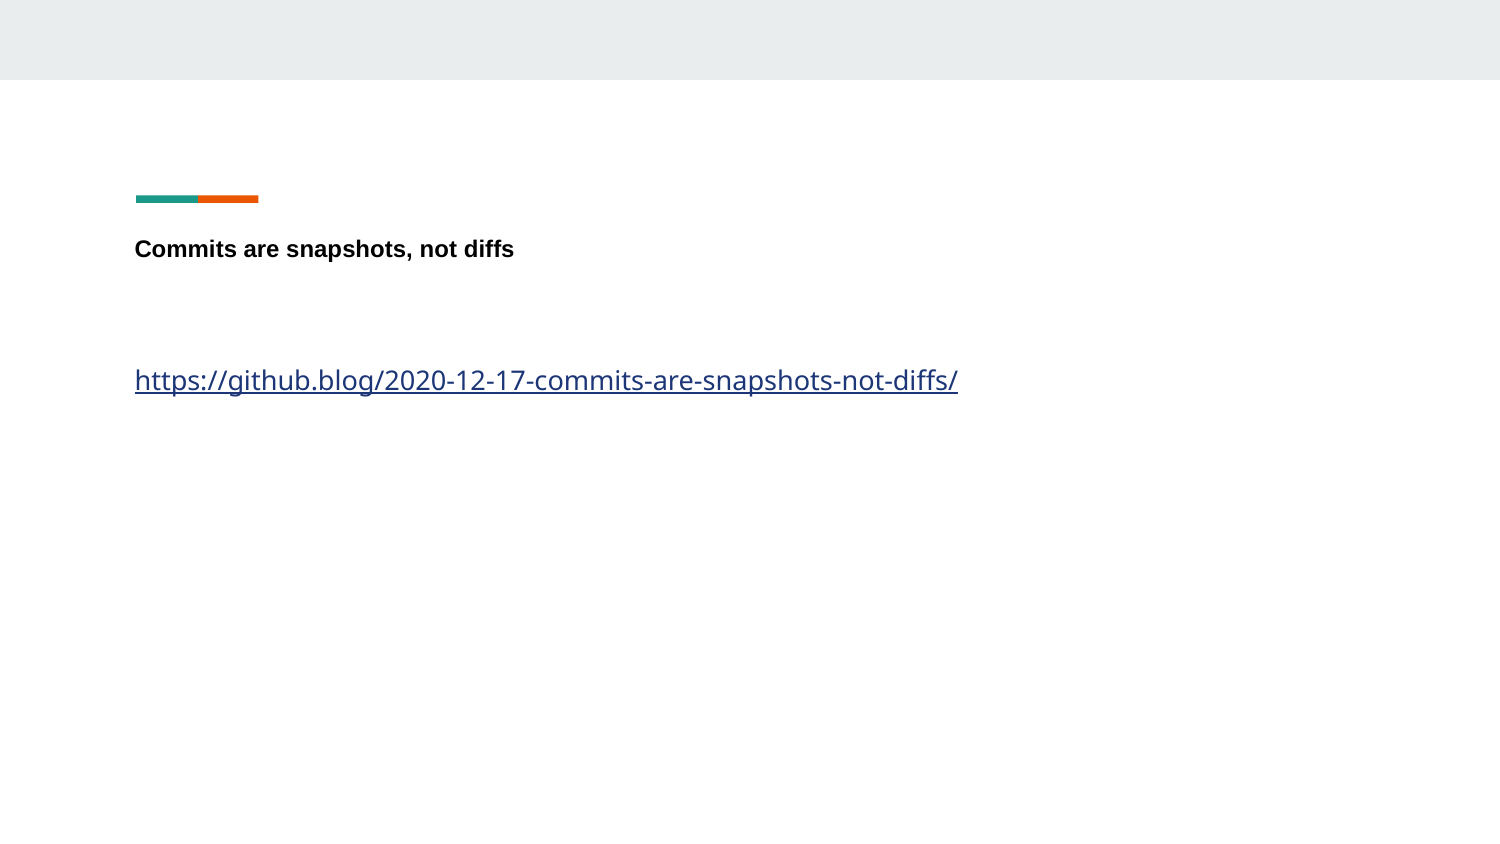

# Commits are snapshots, not diffs
https://github.blog/2020-12-17-commits-are-snapshots-not-diffs/